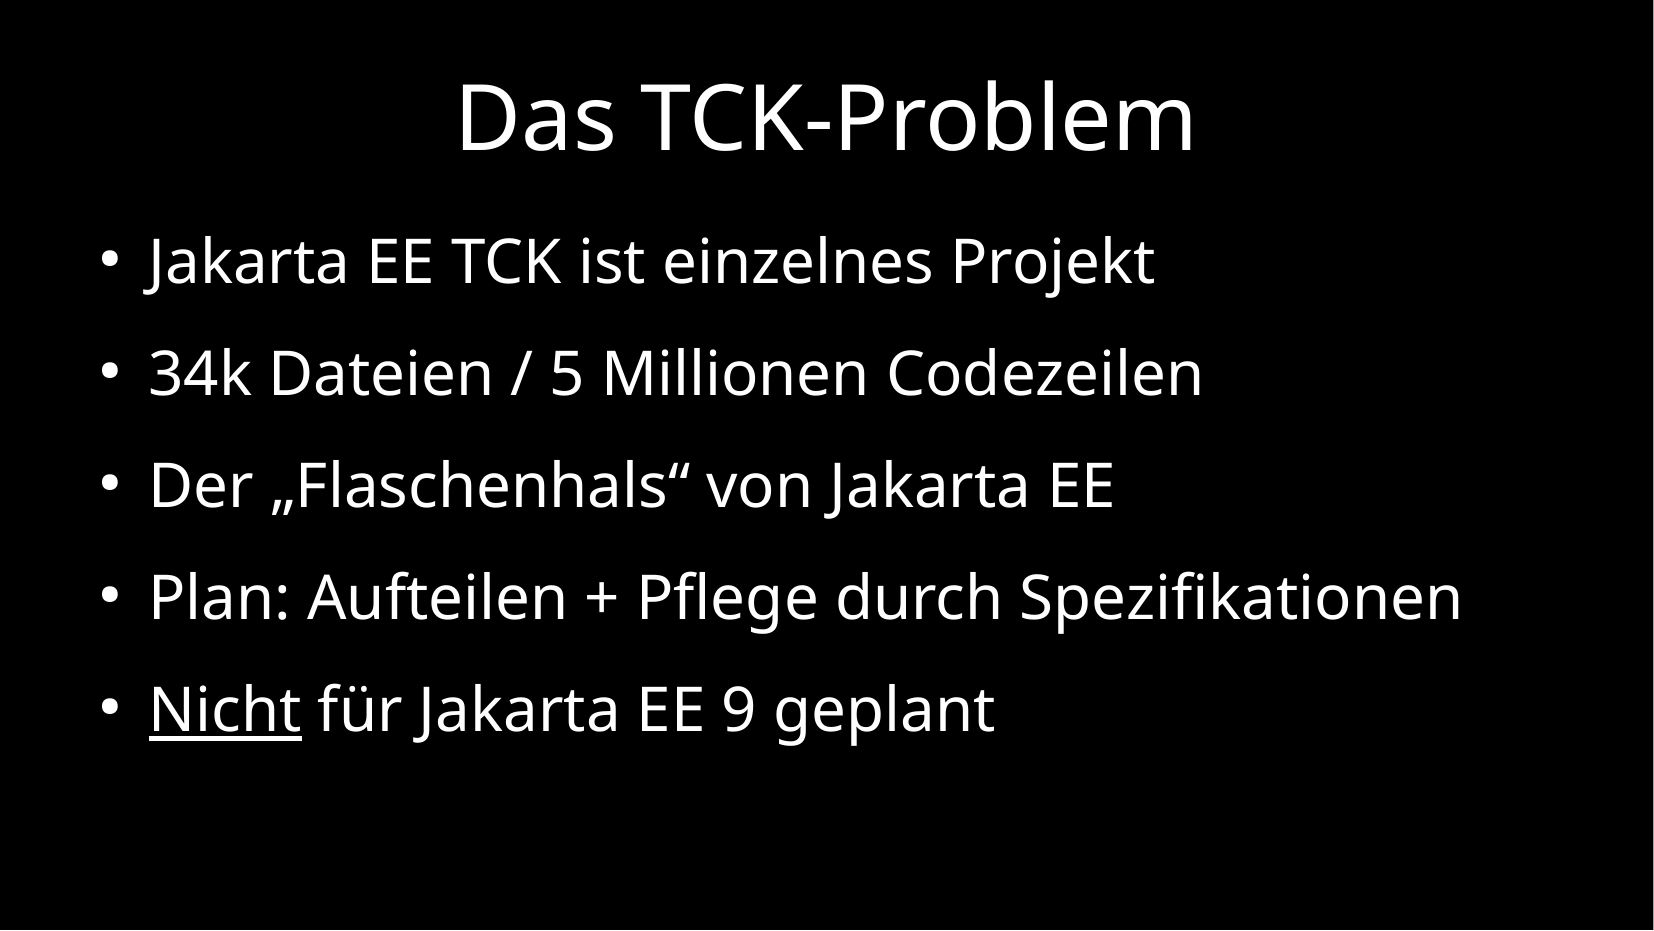

# Das TCK-Problem
Jakarta EE TCK ist einzelnes Projekt
34k Dateien / 5 Millionen Codezeilen
Der „Flaschenhals“ von Jakarta EE
Plan: Aufteilen + Pflege durch Spezifikationen
Nicht für Jakarta EE 9 geplant